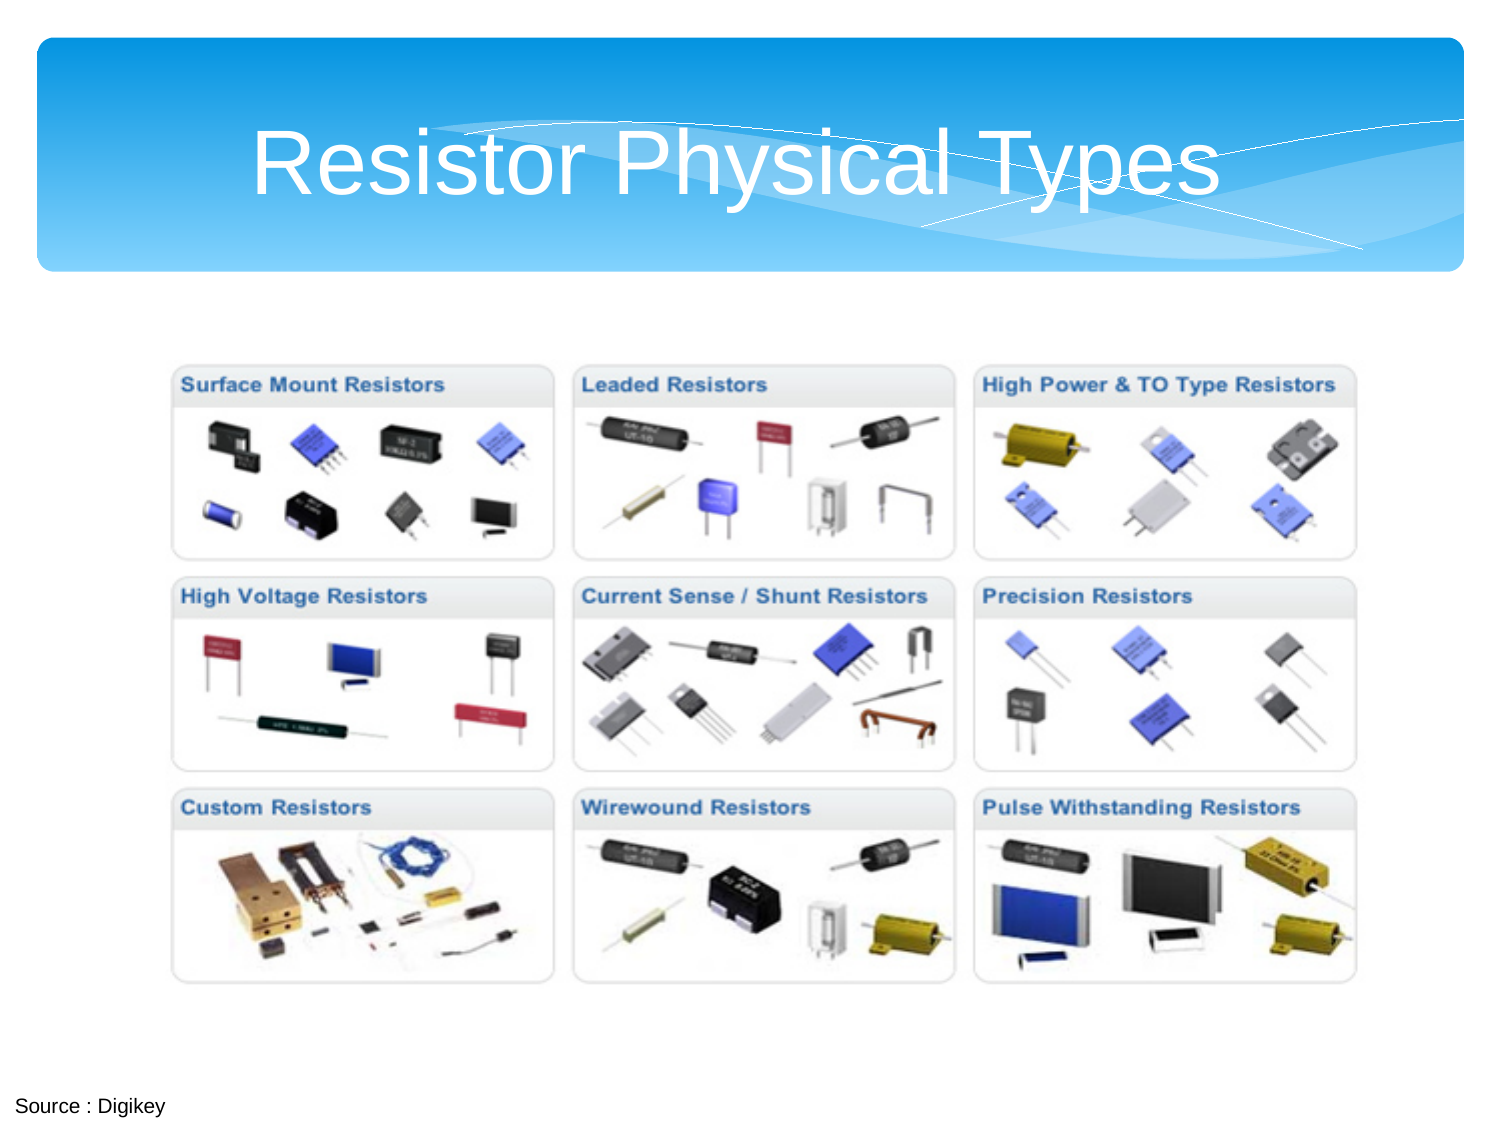

# Resistor Physical Types
Source : Digikey